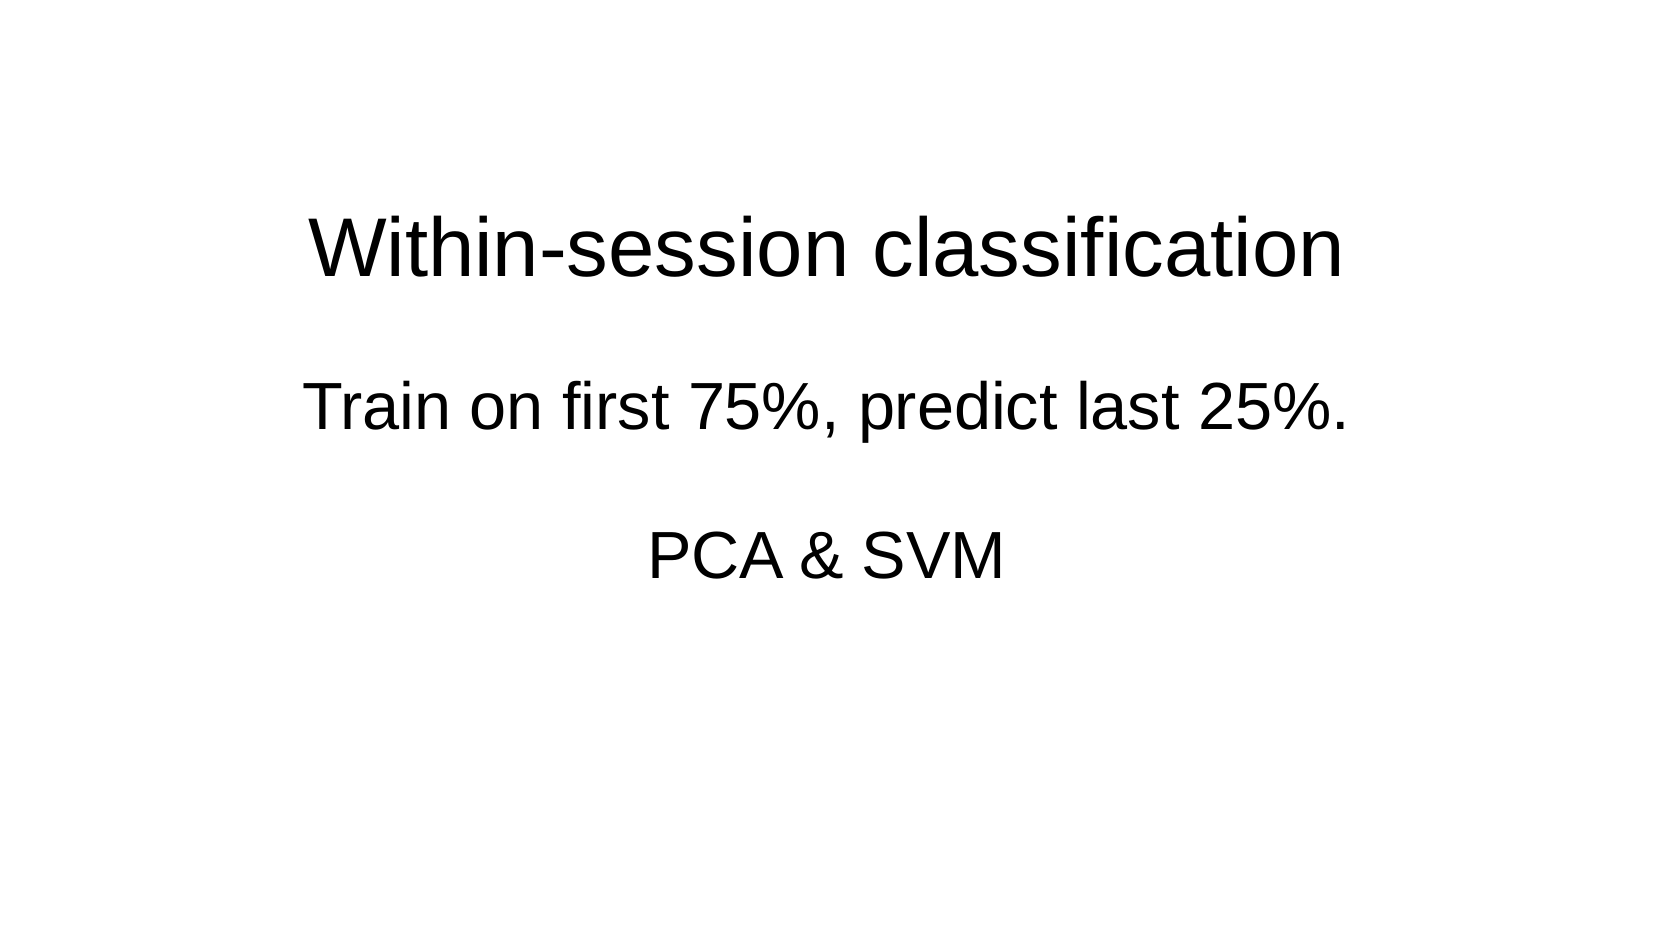

# Within-session classification
Train on first 75%, predict last 25%.
PCA & SVM